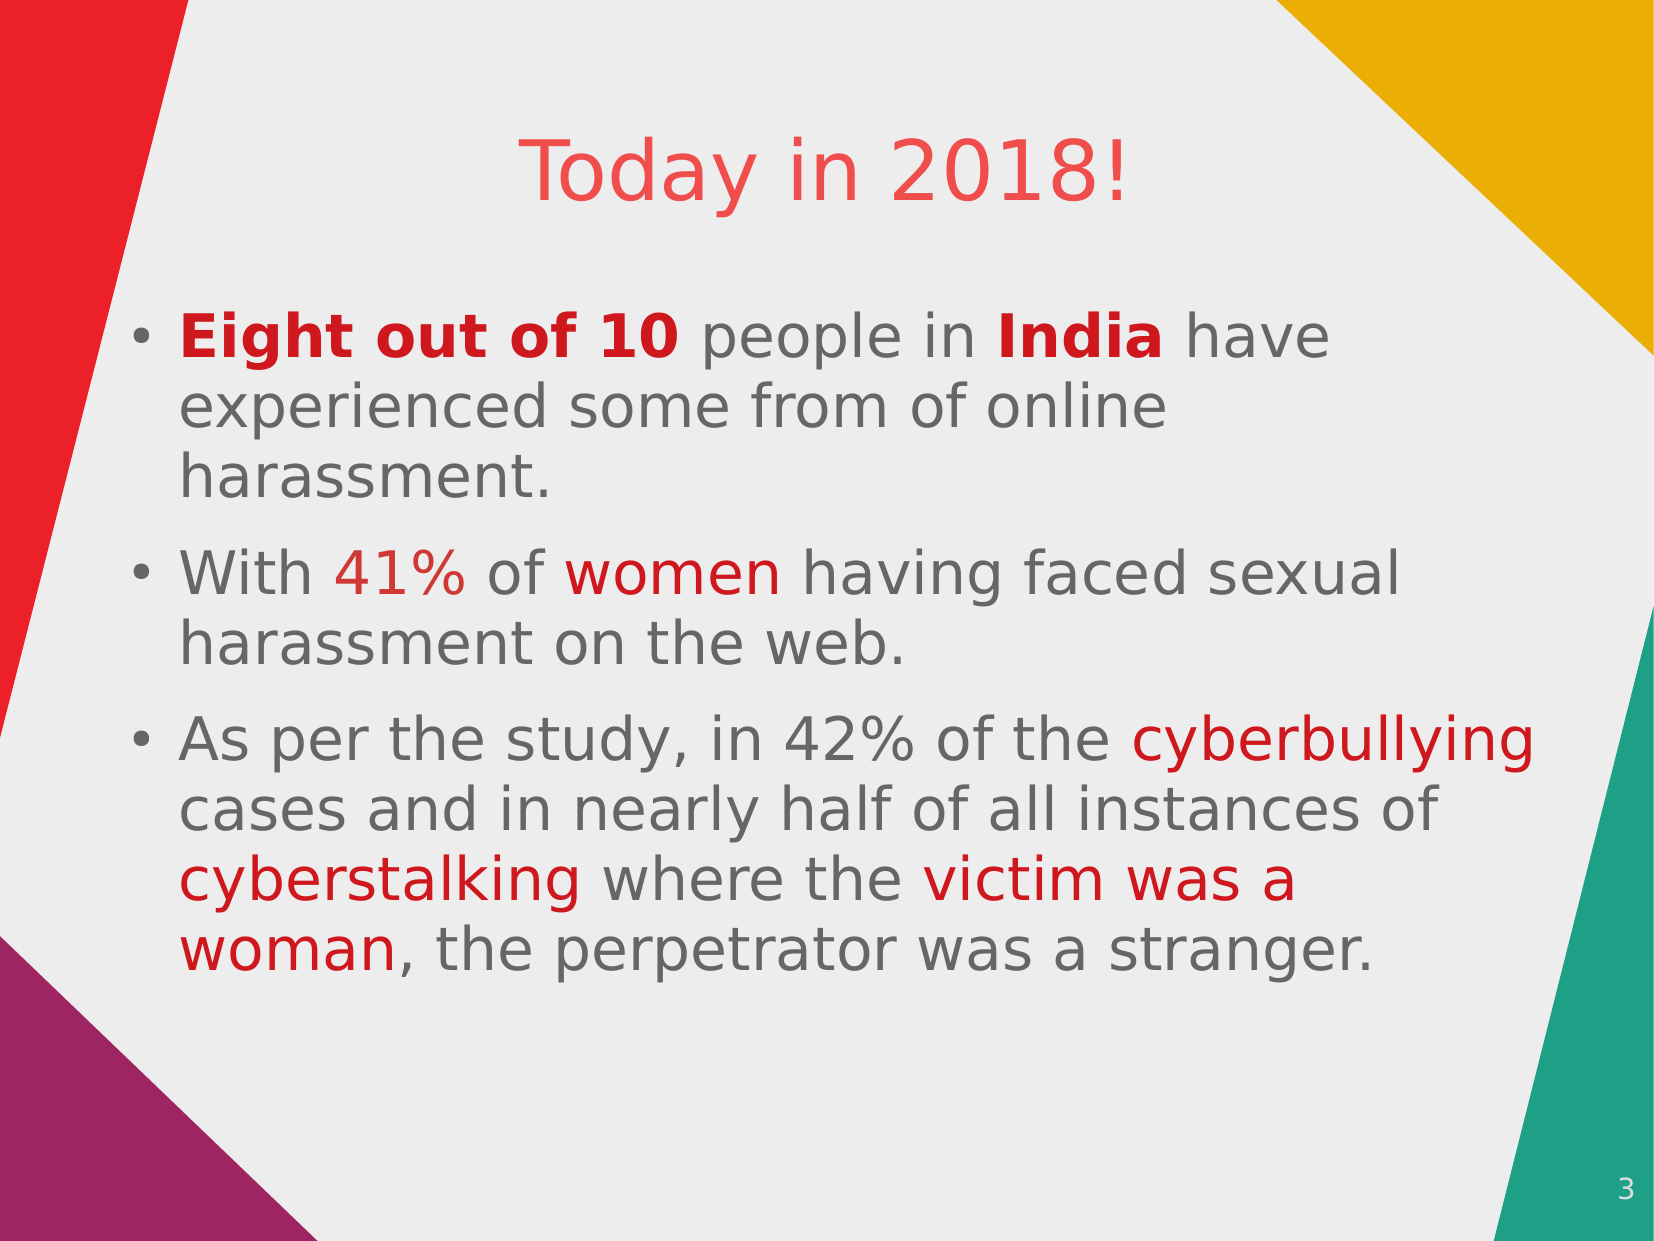

# Today in 2018!
Eight out of 10 people in India have experienced some from of online harassment.
With 41% of women having faced sexual harassment on the web.
As per the study, in 42% of the cyberbullying cases and in nearly half of all instances of cyberstalking where the victim was a woman, the perpetrator was a stranger.
3